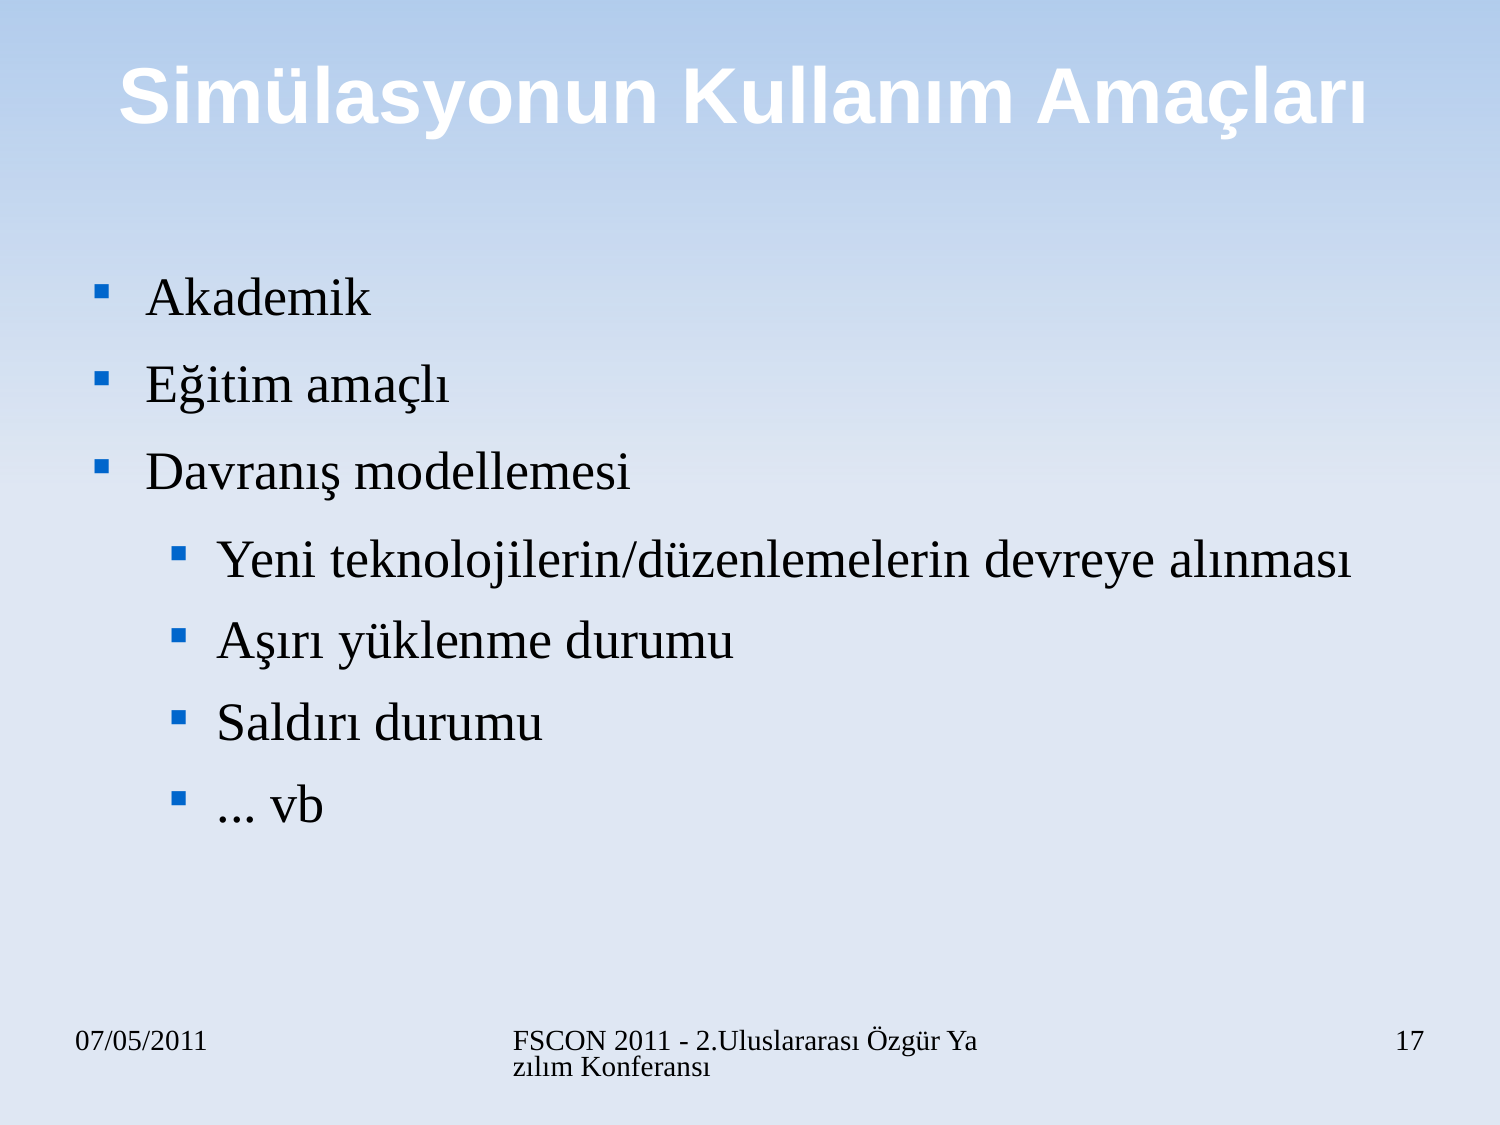

# Simülasyonun Kullanım Amaçları
Akademik
Eğitim amaçlı
Davranış modellemesi
Yeni teknolojilerin/düzenlemelerin devreye alınması
Aşırı yüklenme durumu
Saldırı durumu
... vb
07/05/2011
FSCON 2011 - 2.Uluslararası Özgür Yazılım Konferansı
17